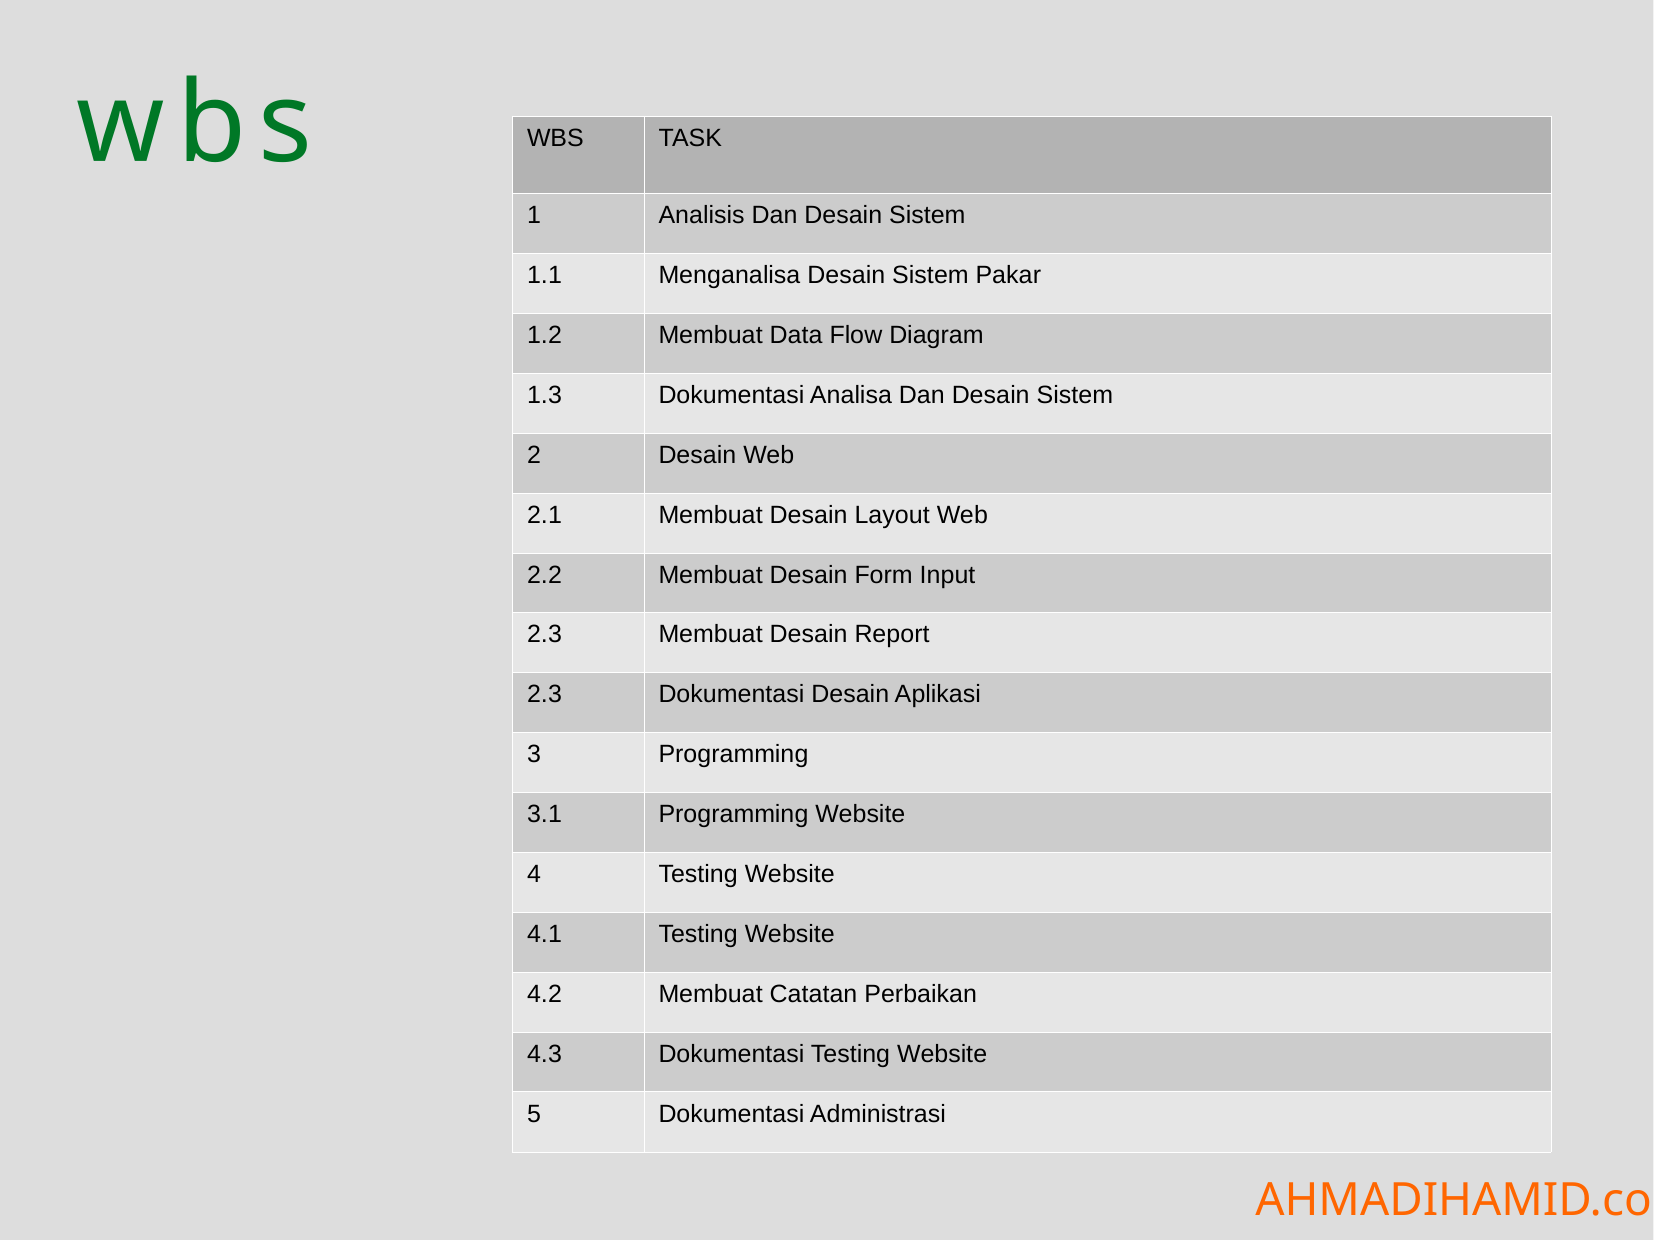

# wbs
| WBS | TASK |
| --- | --- |
| 1 | Analisis Dan Desain Sistem |
| 1.1 | Menganalisa Desain Sistem Pakar |
| 1.2 | Membuat Data Flow Diagram |
| 1.3 | Dokumentasi Analisa Dan Desain Sistem |
| 2 | Desain Web |
| 2.1 | Membuat Desain Layout Web |
| 2.2 | Membuat Desain Form Input |
| 2.3 | Membuat Desain Report |
| 2.3 | Dokumentasi Desain Aplikasi |
| 3 | Programming |
| 3.1 | Programming Website |
| 4 | Testing Website |
| 4.1 | Testing Website |
| 4.2 | Membuat Catatan Perbaikan |
| 4.3 | Dokumentasi Testing Website |
| 5 | Dokumentasi Administrasi |
AHMADIHAMID.com